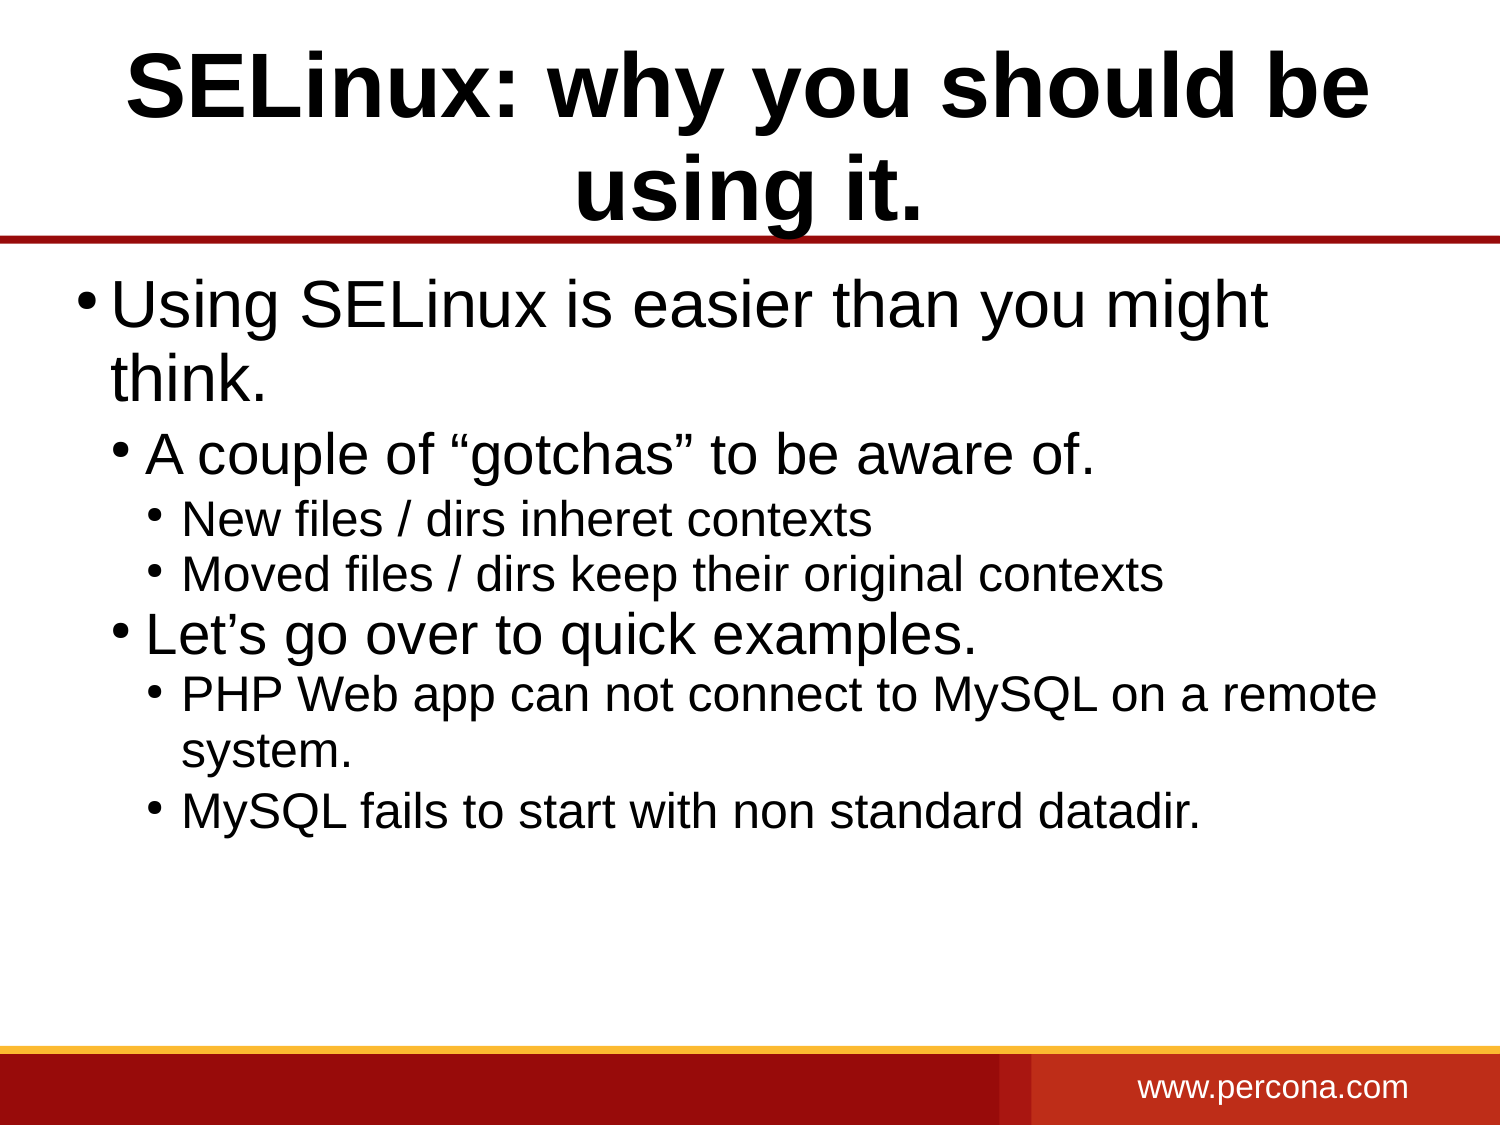

SELinux: why you should be using it.
Using SELinux is easier than you might think.
A couple of “gotchas” to be aware of.
New files / dirs inheret contexts
Moved files / dirs keep their original contexts
Let’s go over to quick examples.
PHP Web app can not connect to MySQL on a remote system.
MySQL fails to start with non standard datadir.